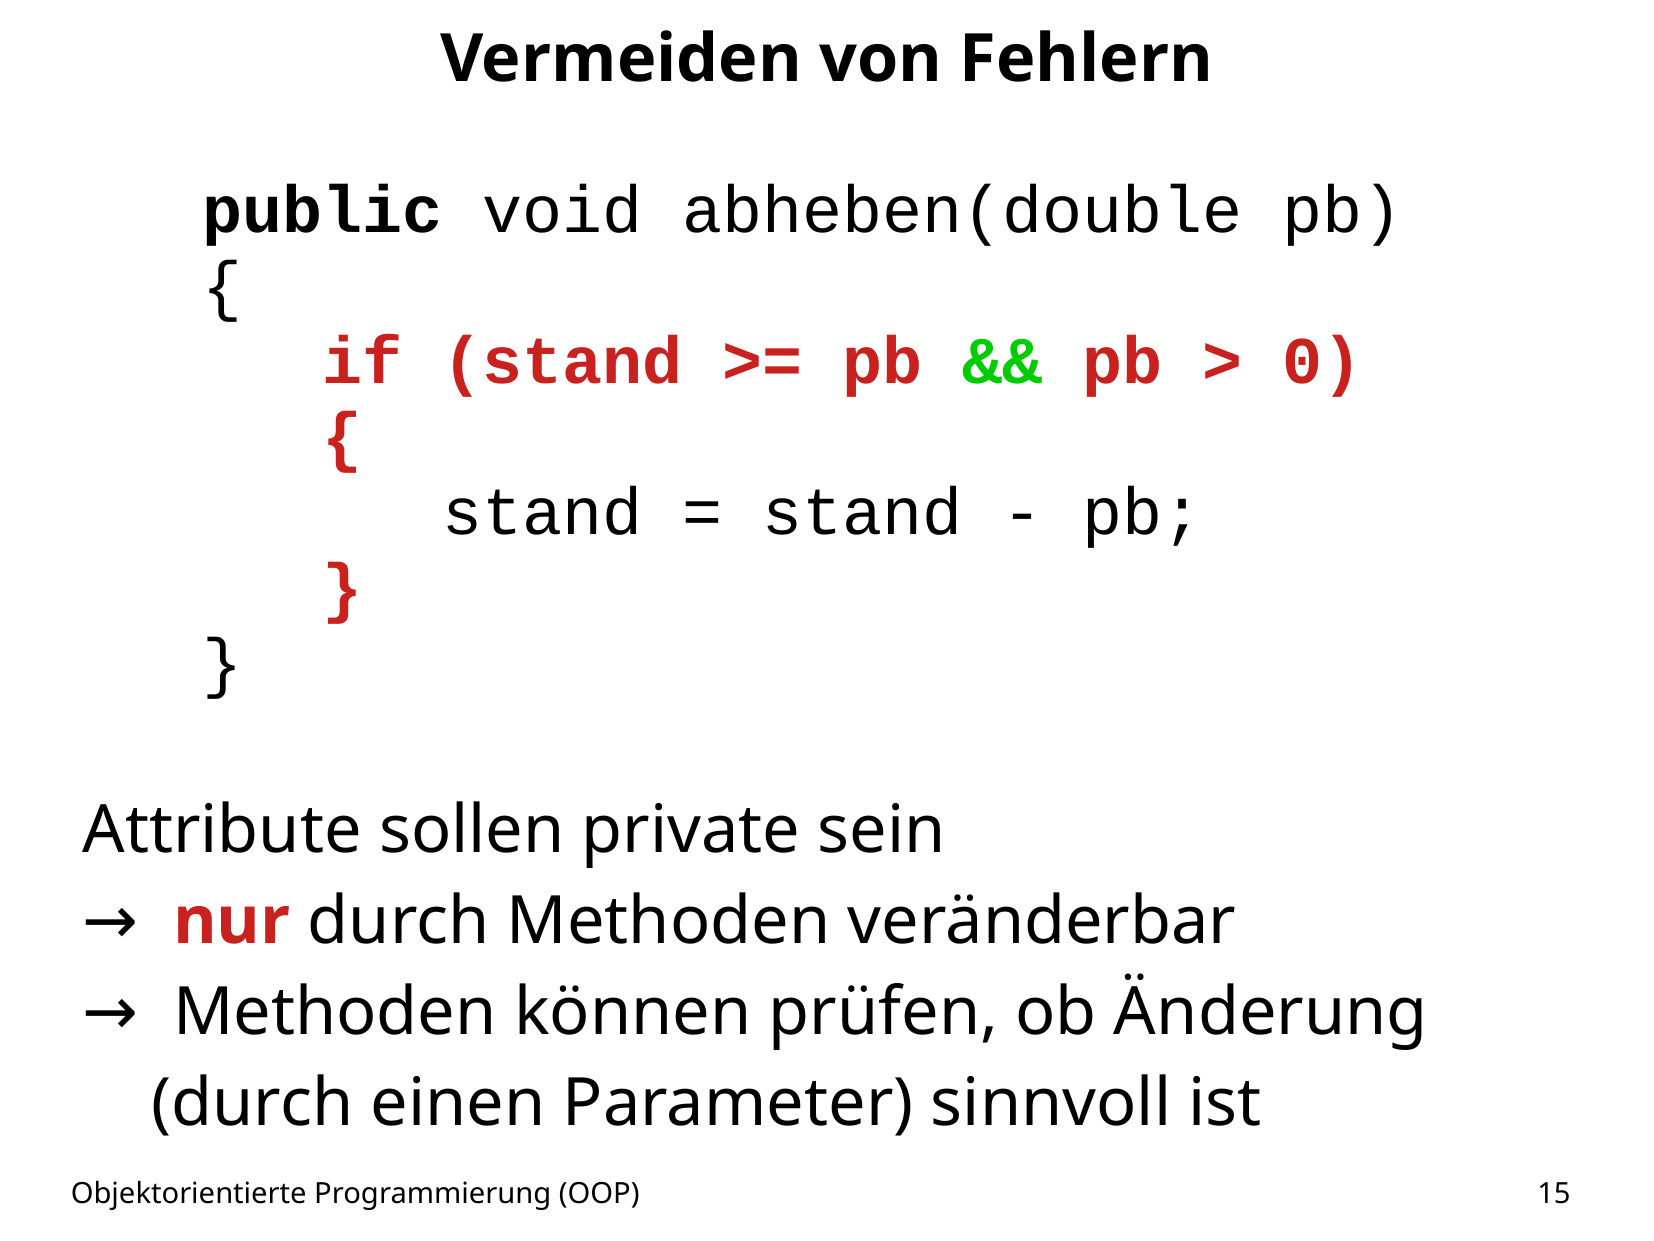

# Vermeiden von Fehlern
 public void abheben(double pb)
 {
 if (stand >= pb && pb > 0)
 {
 stand = stand - pb;
 }
 }
Attribute sollen private sein
→ nur durch Methoden veränderbar
→ Methoden können prüfen, ob Änderung
 (durch einen Parameter) sinnvoll ist
Objektorientierte Programmierung (OOP)
15